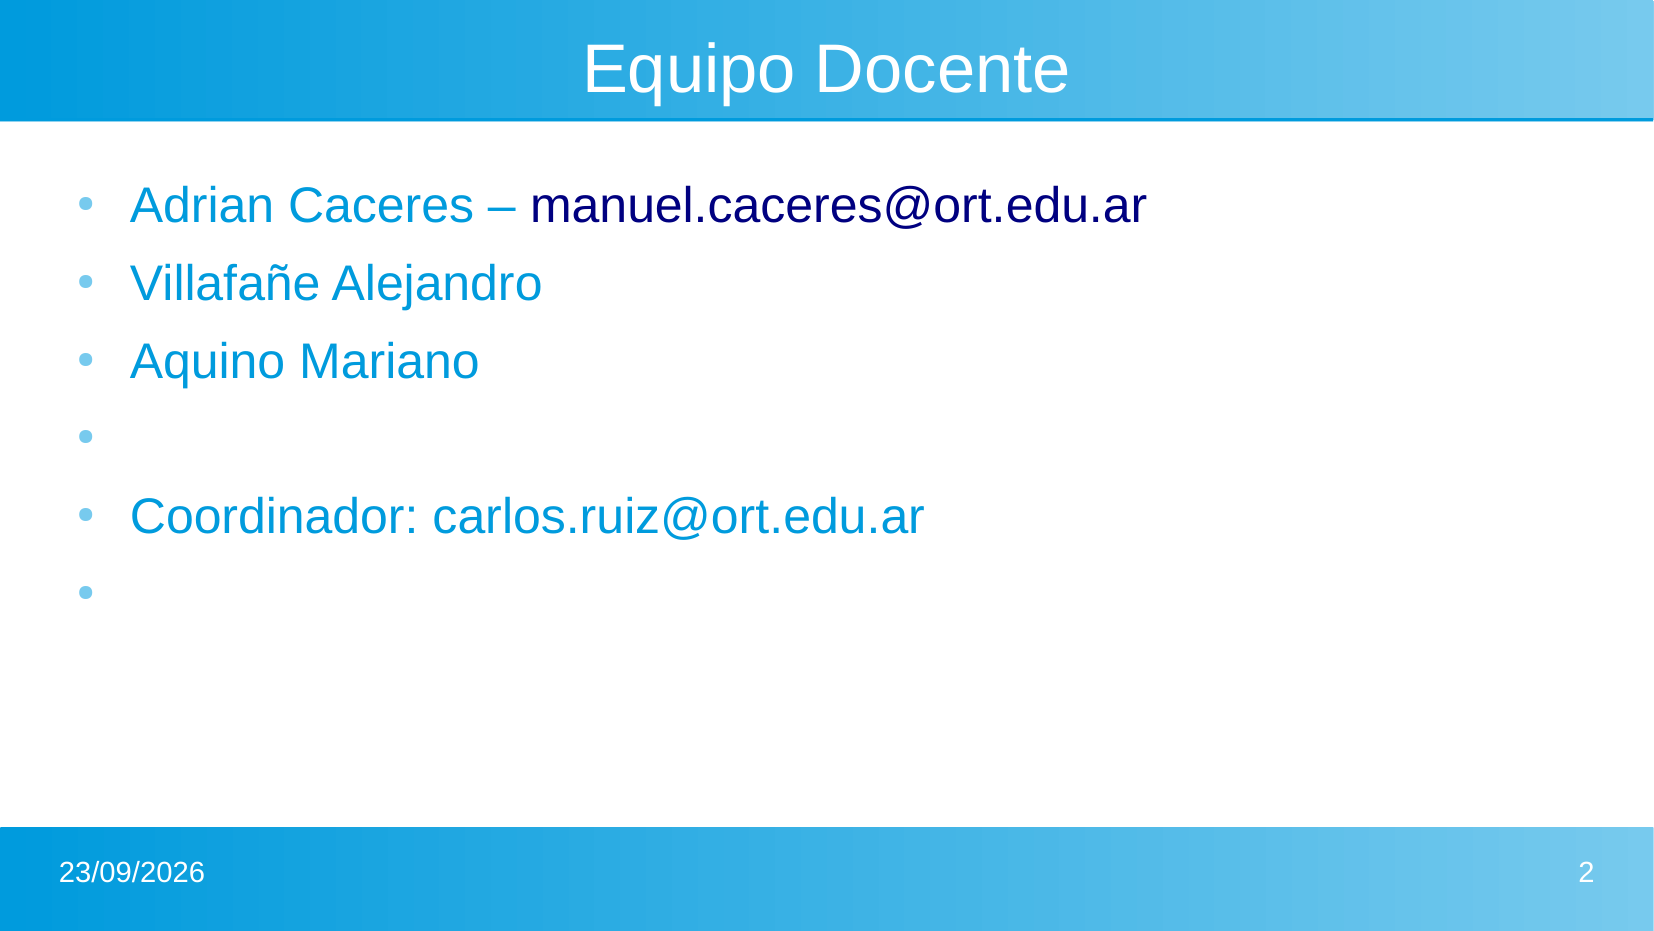

# Equipo Docente
Adrian Caceres – manuel.caceres@ort.edu.ar
Villafañe Alejandro
Aquino Mariano
Coordinador: carlos.ruiz@ort.edu.ar
2